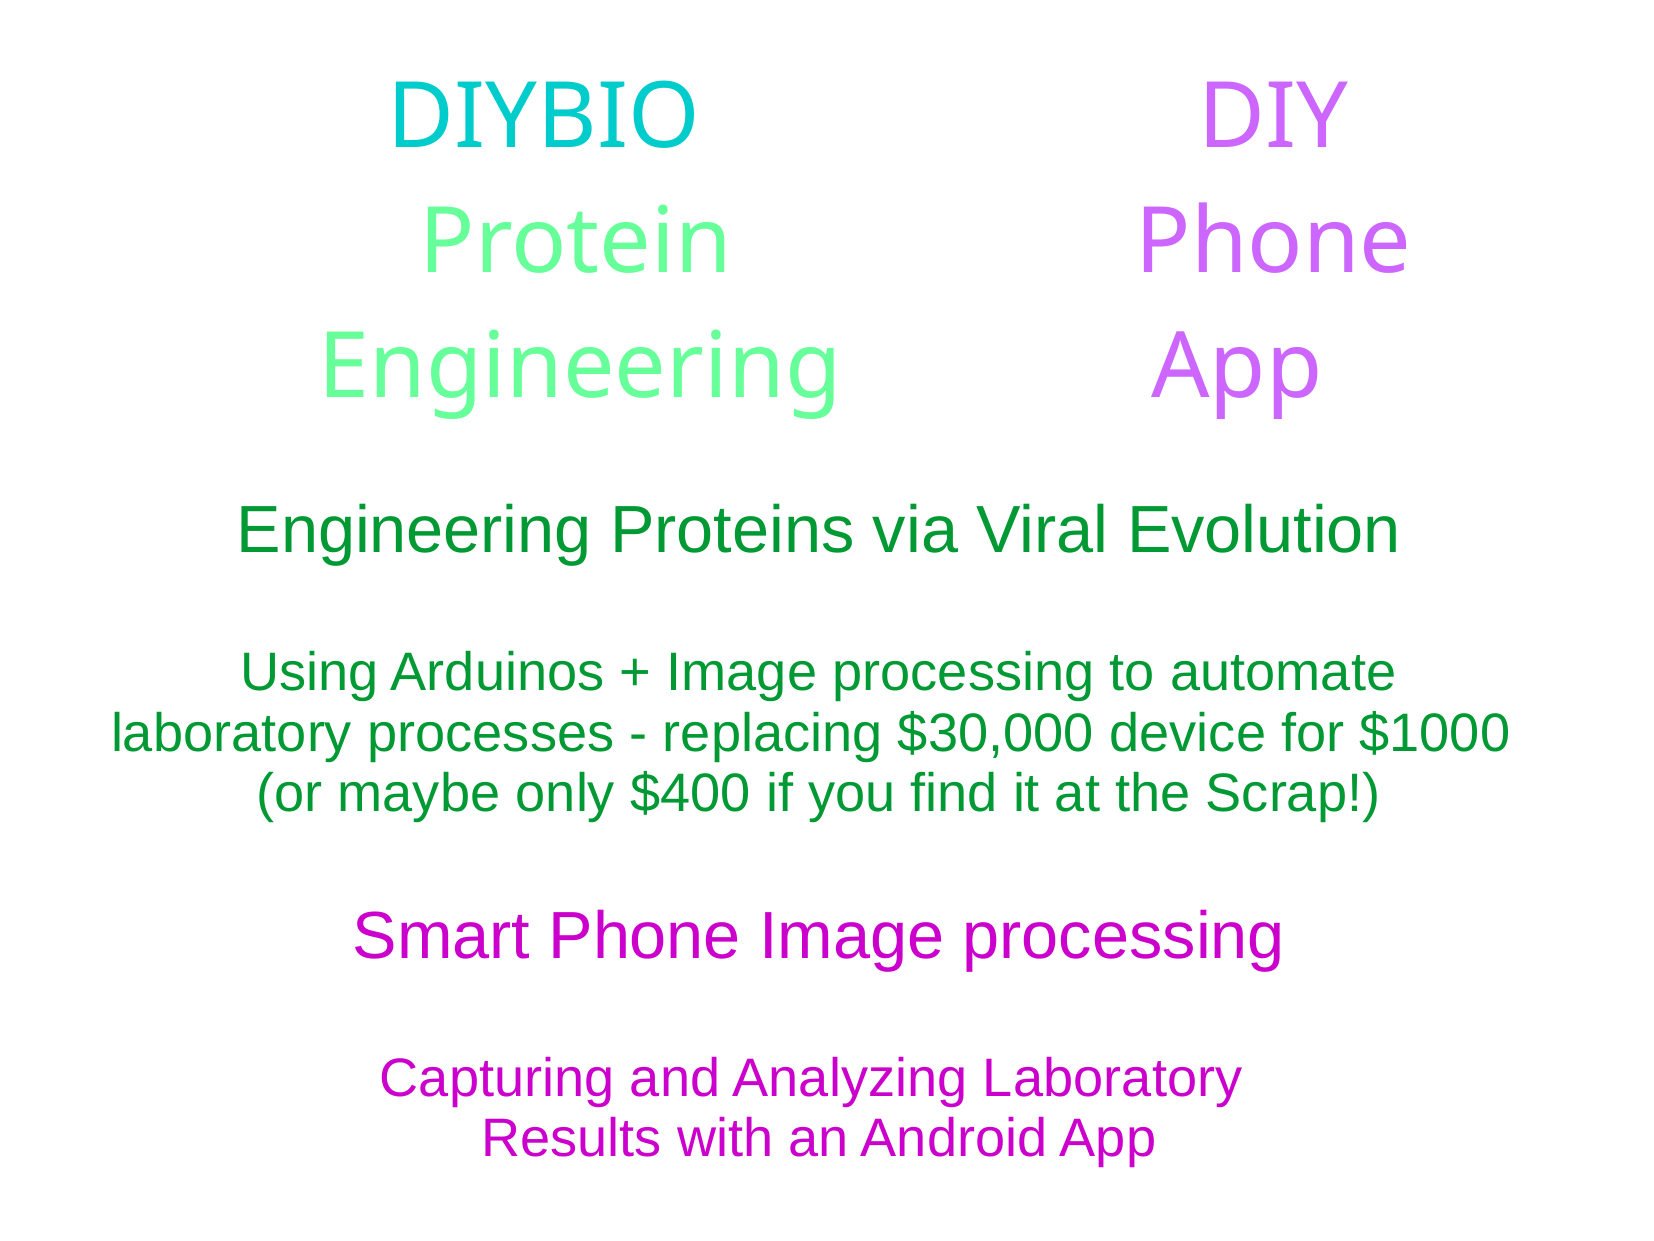

# DIYBIO DIY Protein Phone Engineering App
Engineering Proteins via Viral Evolution
Using Arduinos + Image processing to automate
laboratory processes - replacing $30,000 device for $1000 (or maybe only $400 if you find it at the Scrap!)
Smart Phone Image processing
Capturing and Analyzing Laboratory
Results with an Android App